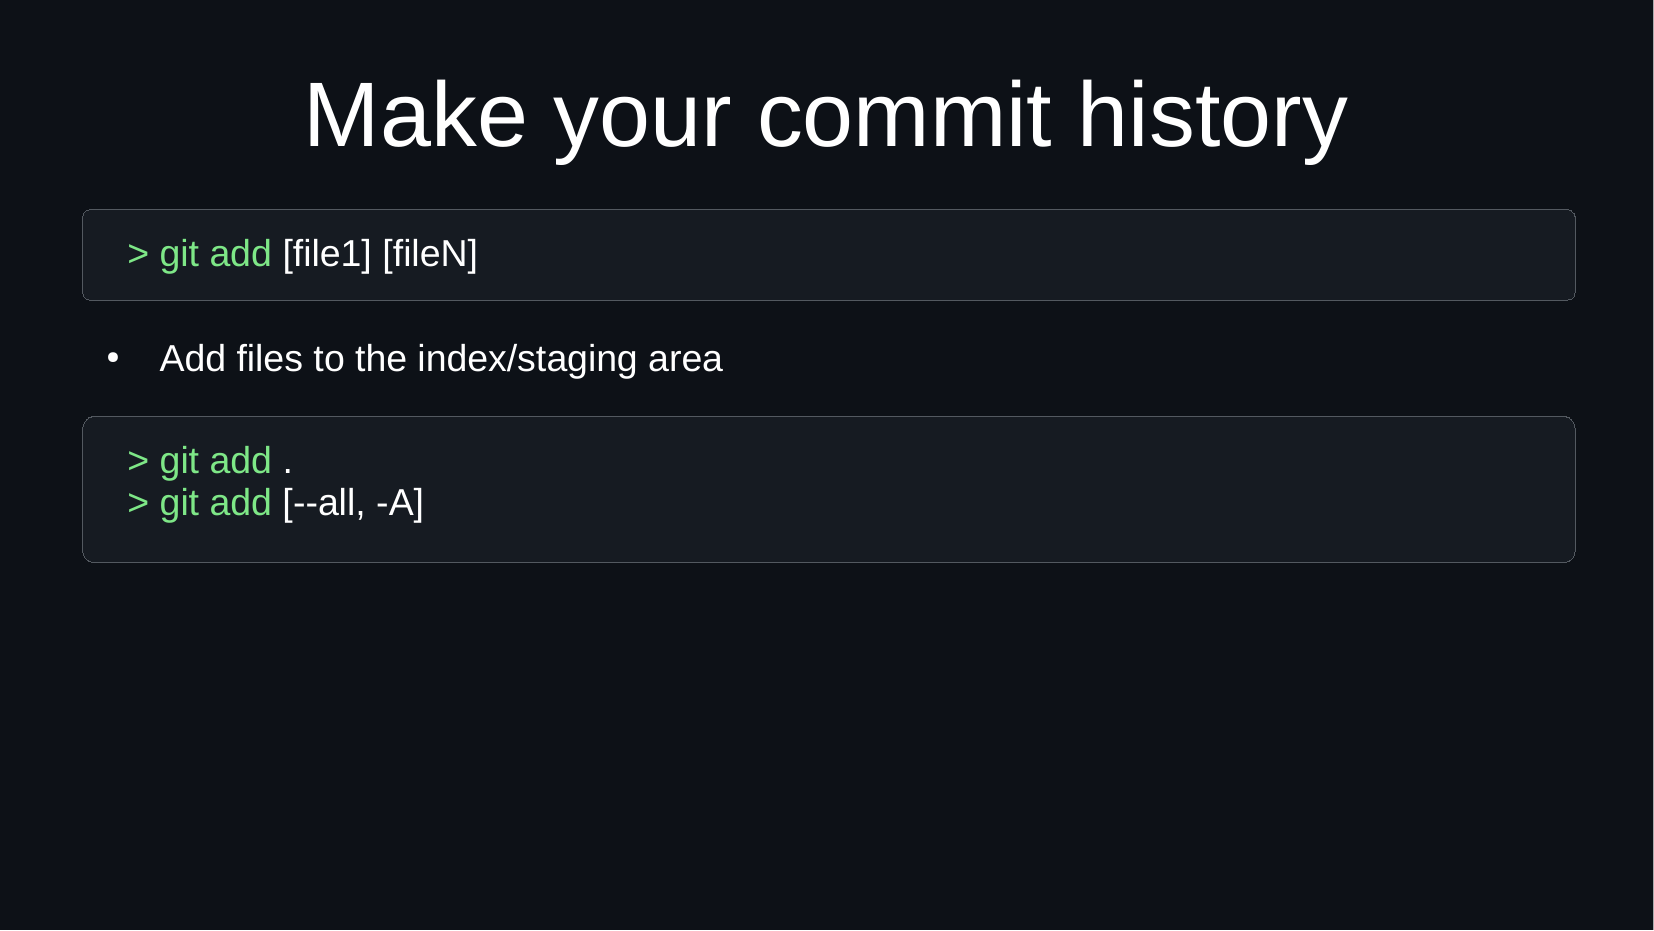

# Make your commit history
> git add [file1] [fileN]
Add files to the index/staging area
> git add .
> git add [--all, -A]